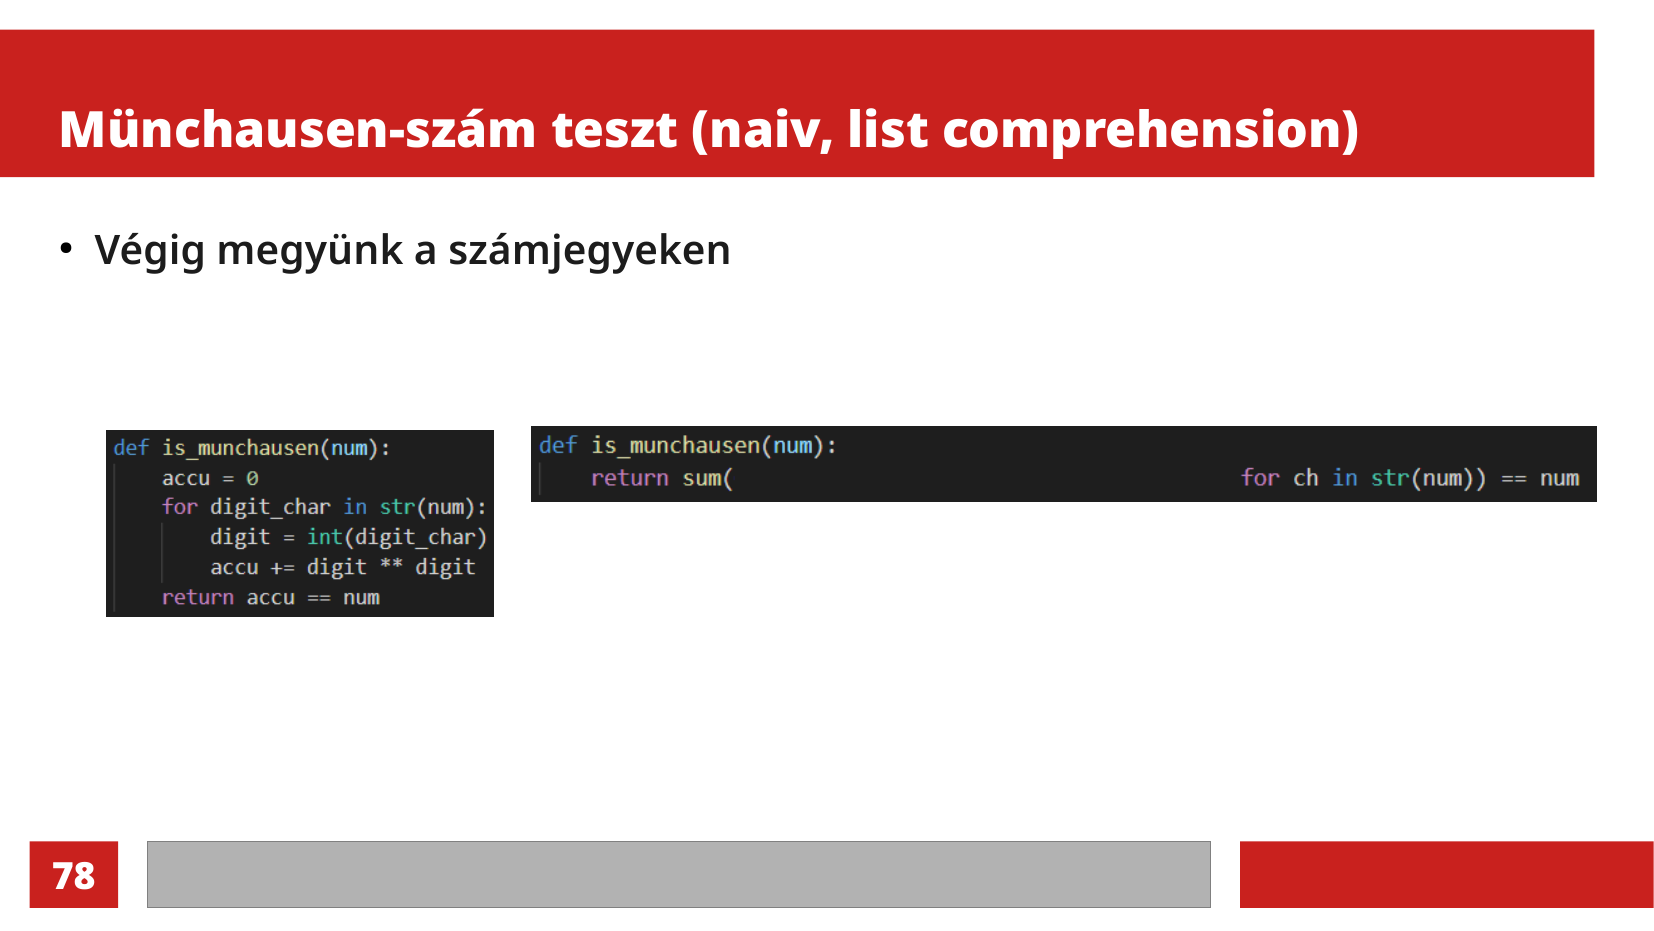

# Münchausen-szám teszt (naiv, list comprehension)
Végig megyünk a számjegyeken
78